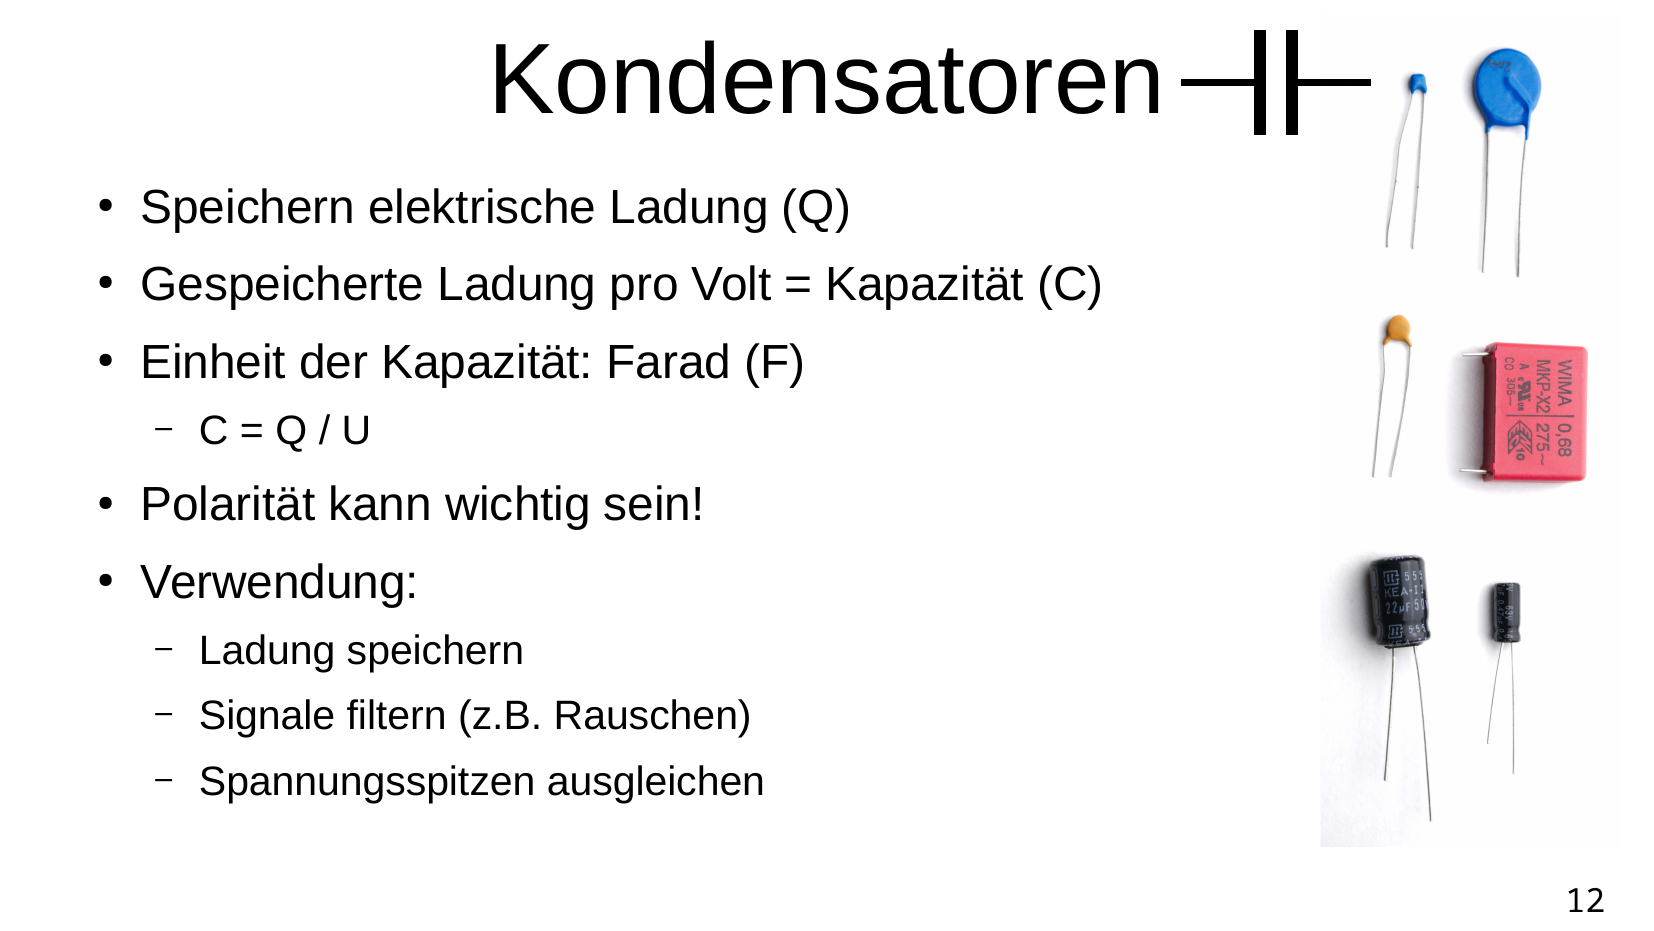

# Kondensatoren
Speichern elektrische Ladung (Q)
Gespeicherte Ladung pro Volt = Kapazität (C)
Einheit der Kapazität: Farad (F)
C = Q / U
Polarität kann wichtig sein!
Verwendung:
Ladung speichern
Signale filtern (z.B. Rauschen)
Spannungsspitzen ausgleichen